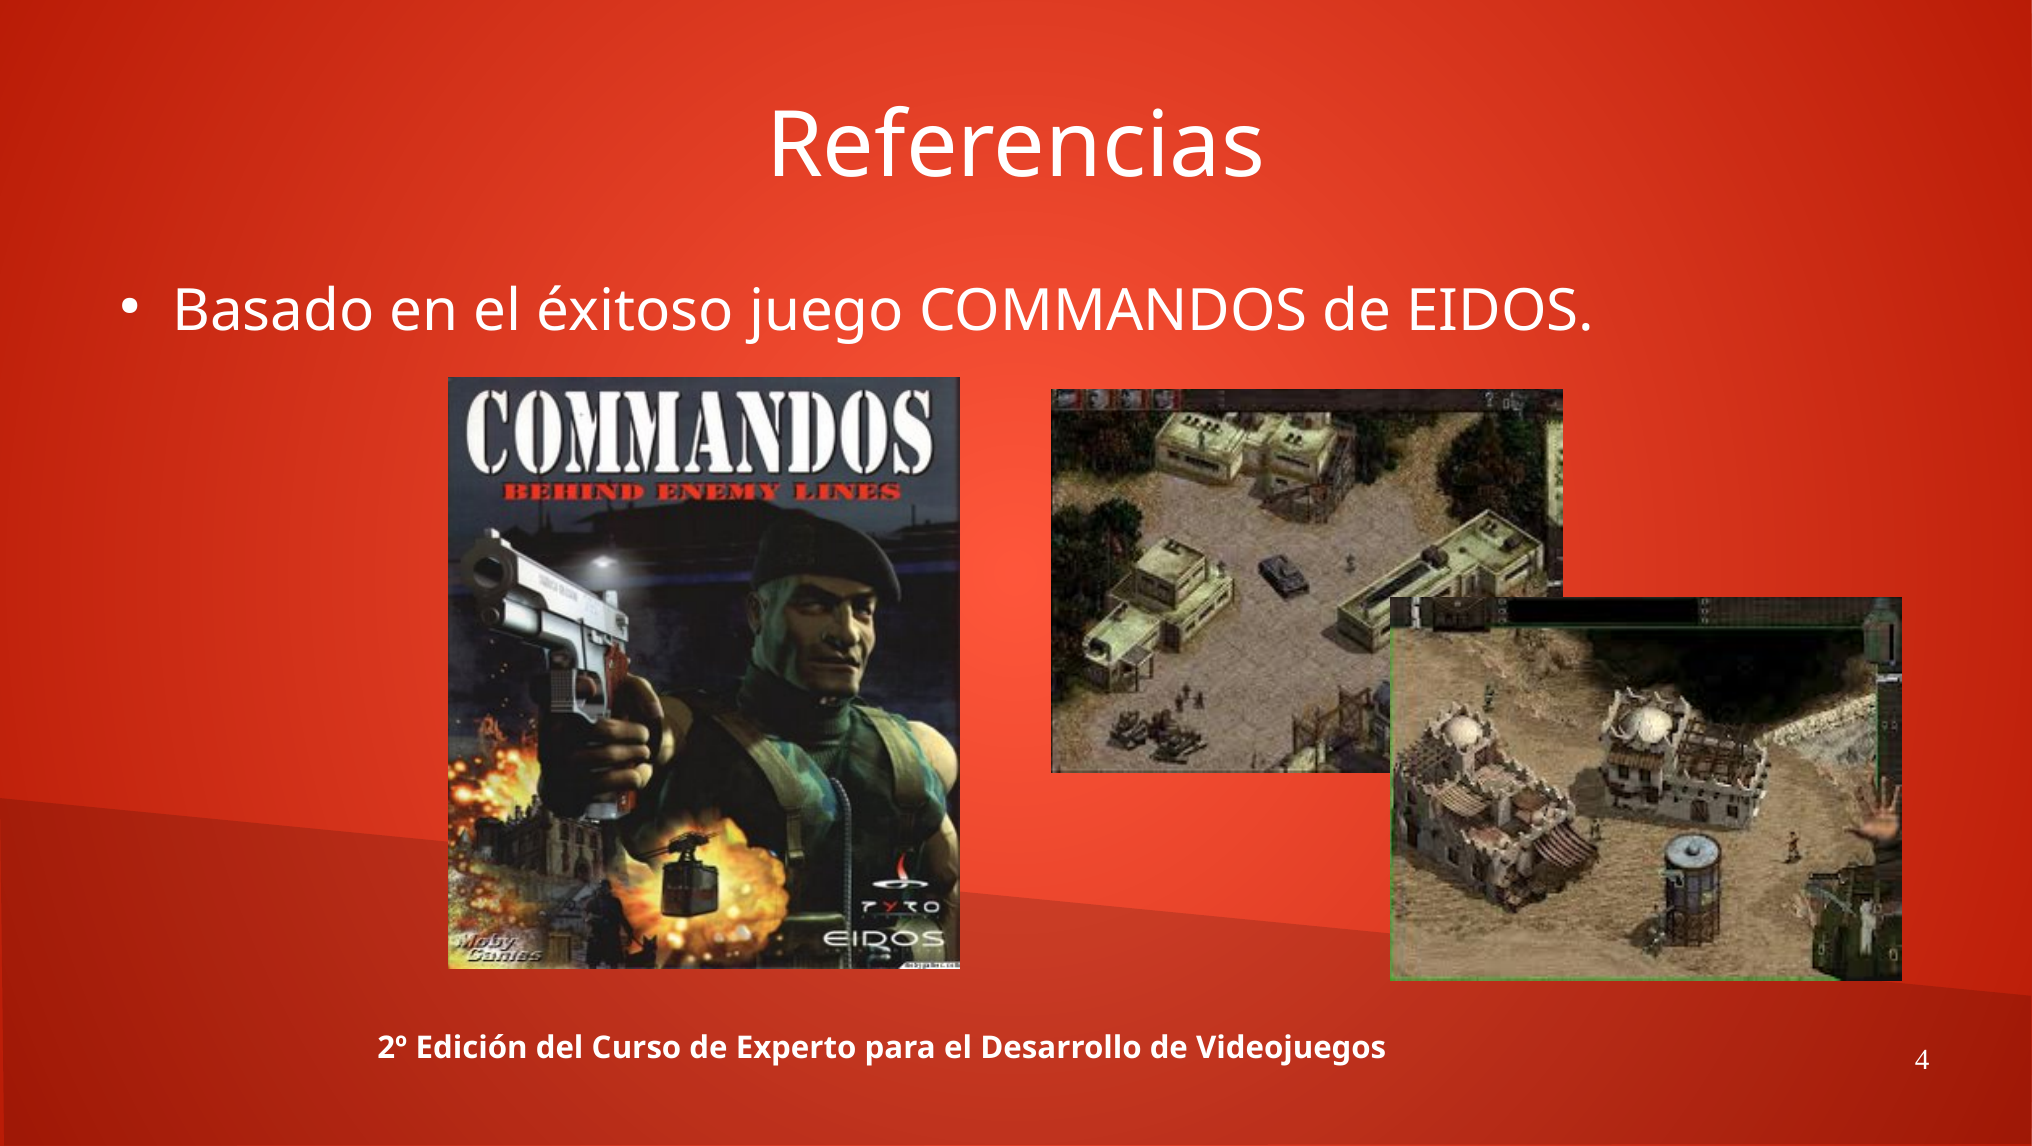

Referencias
# Basado en el éxitoso juego COMMANDOS de EIDOS.
2º Edición del Curso de Experto para el Desarrollo de Videojuegos
4